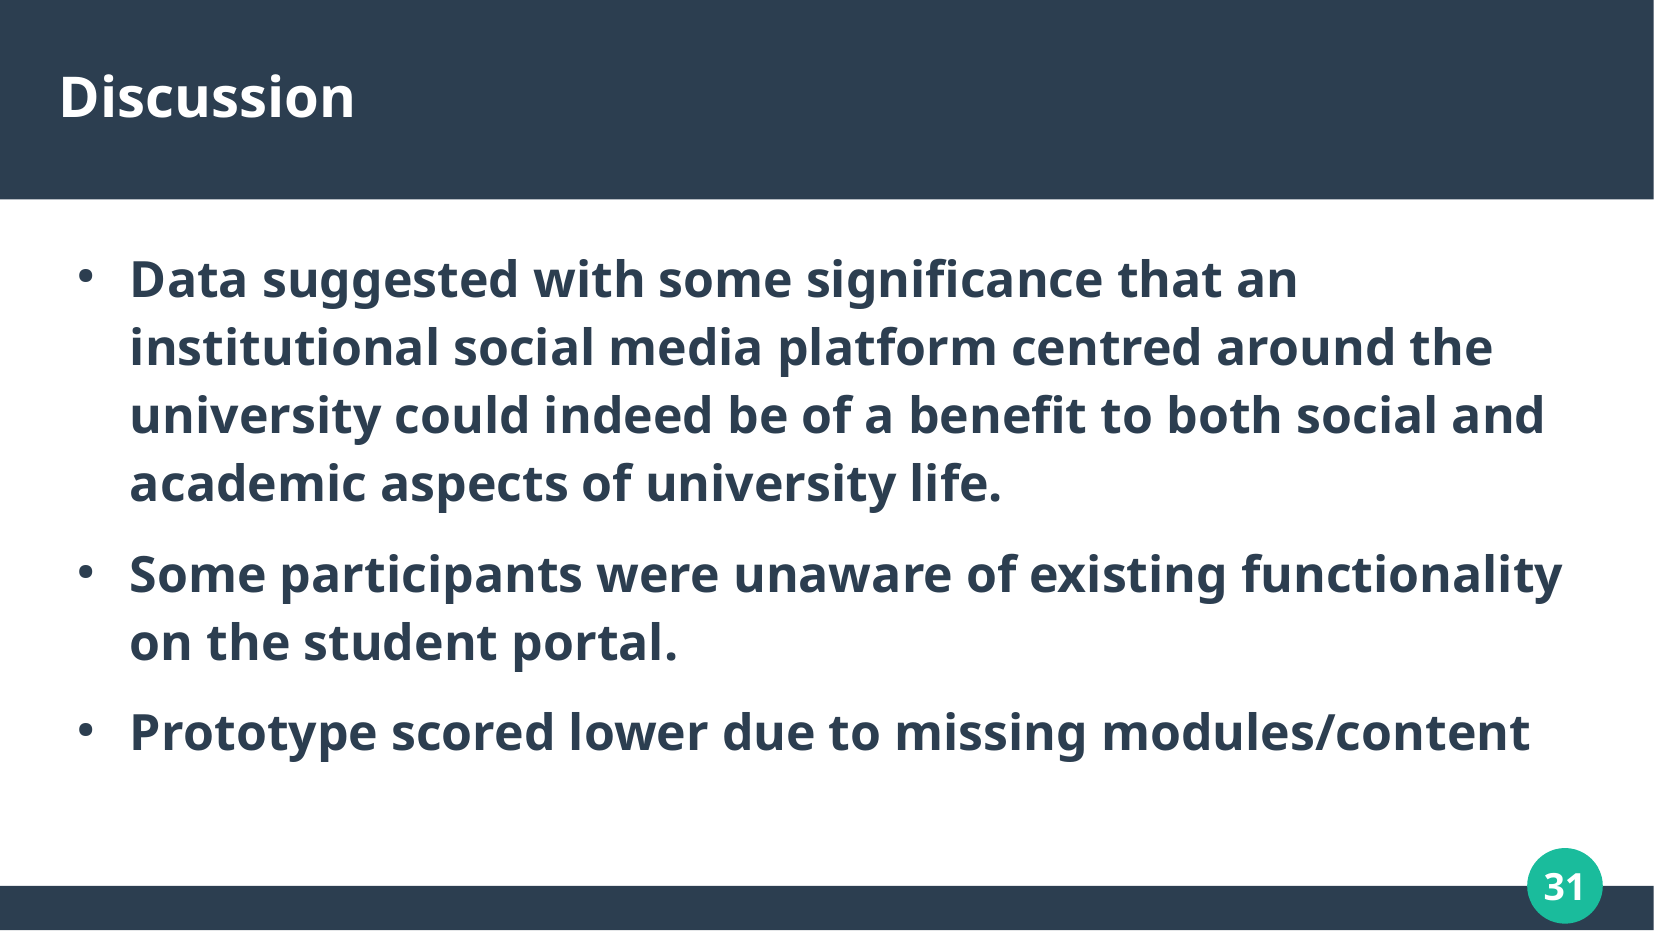

# Discussion
Data suggested with some significance that an institutional social media platform centred around the university could indeed be of a benefit to both social and academic aspects of university life.
Some participants were unaware of existing functionality on the student portal.
Prototype scored lower due to missing modules/content